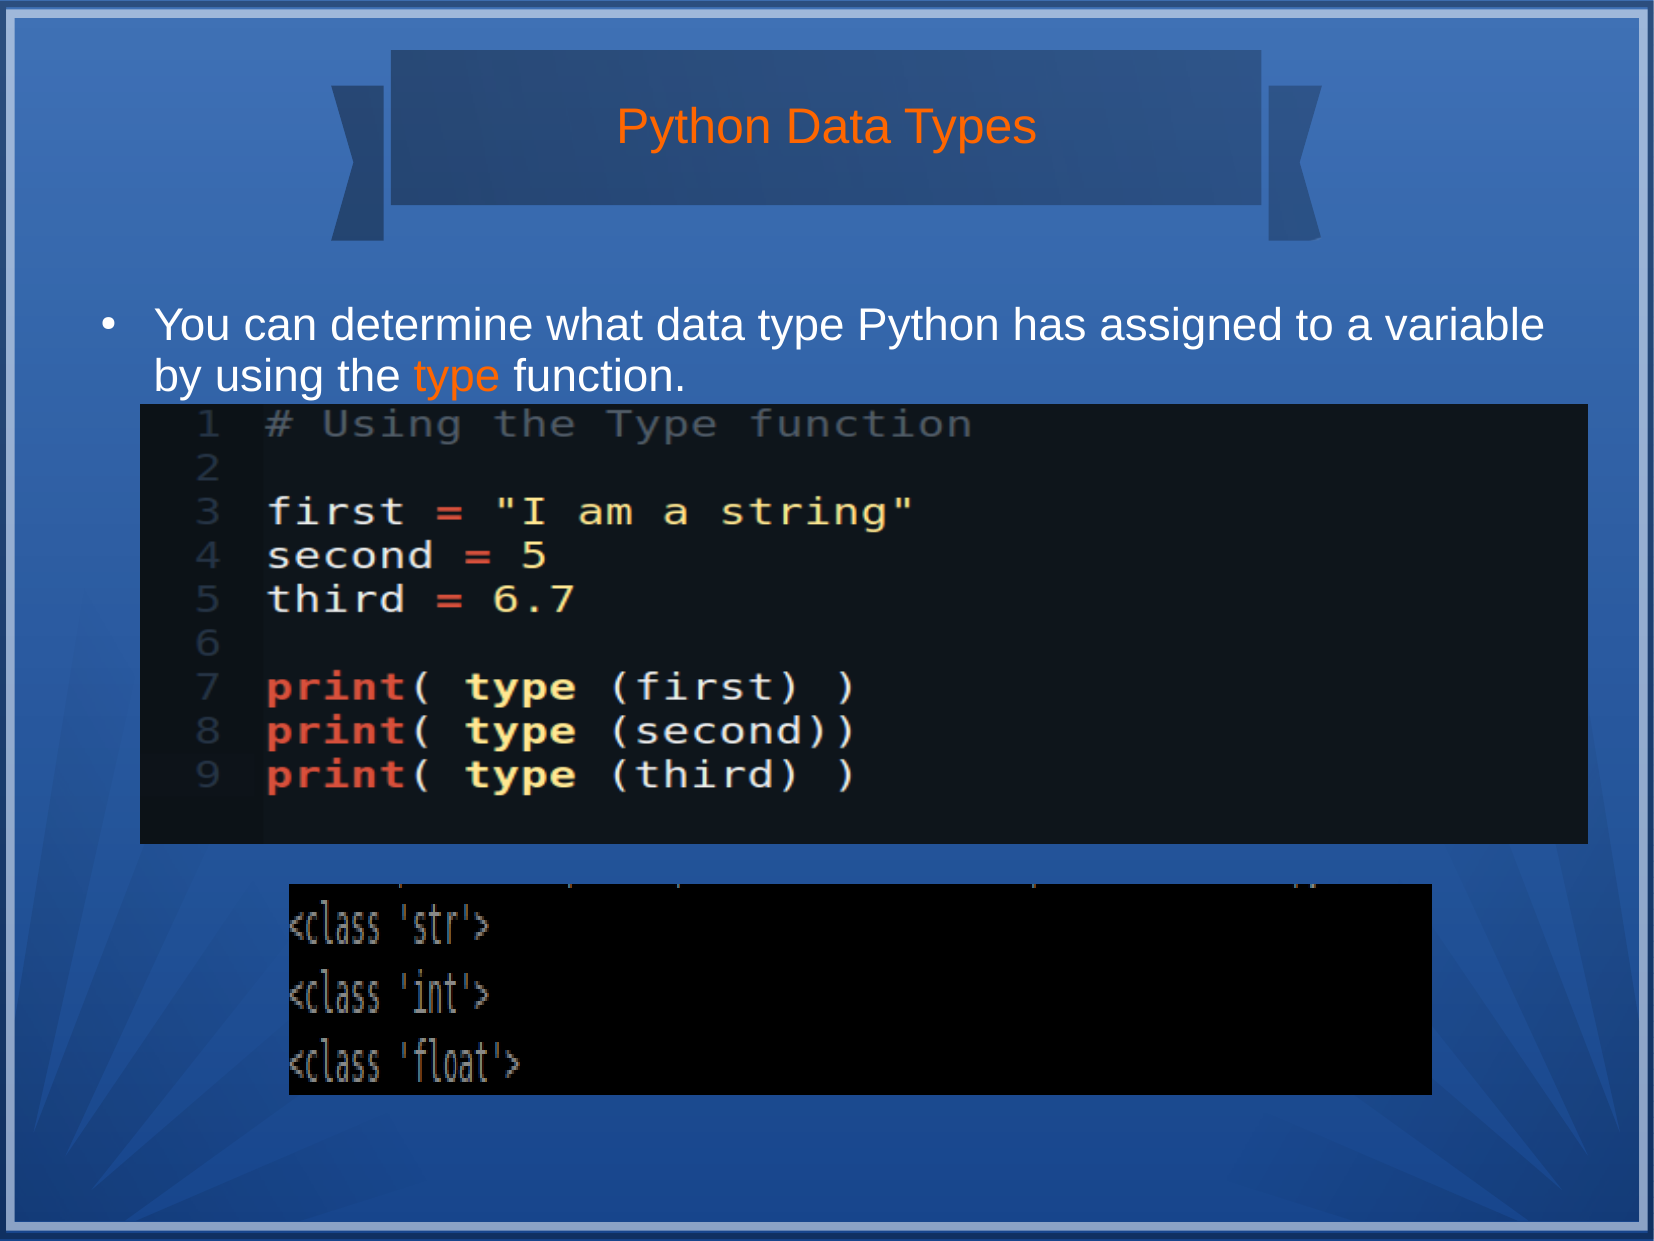

# Python Data Types
You can determine what data type Python has assigned to a variable by using the type function.